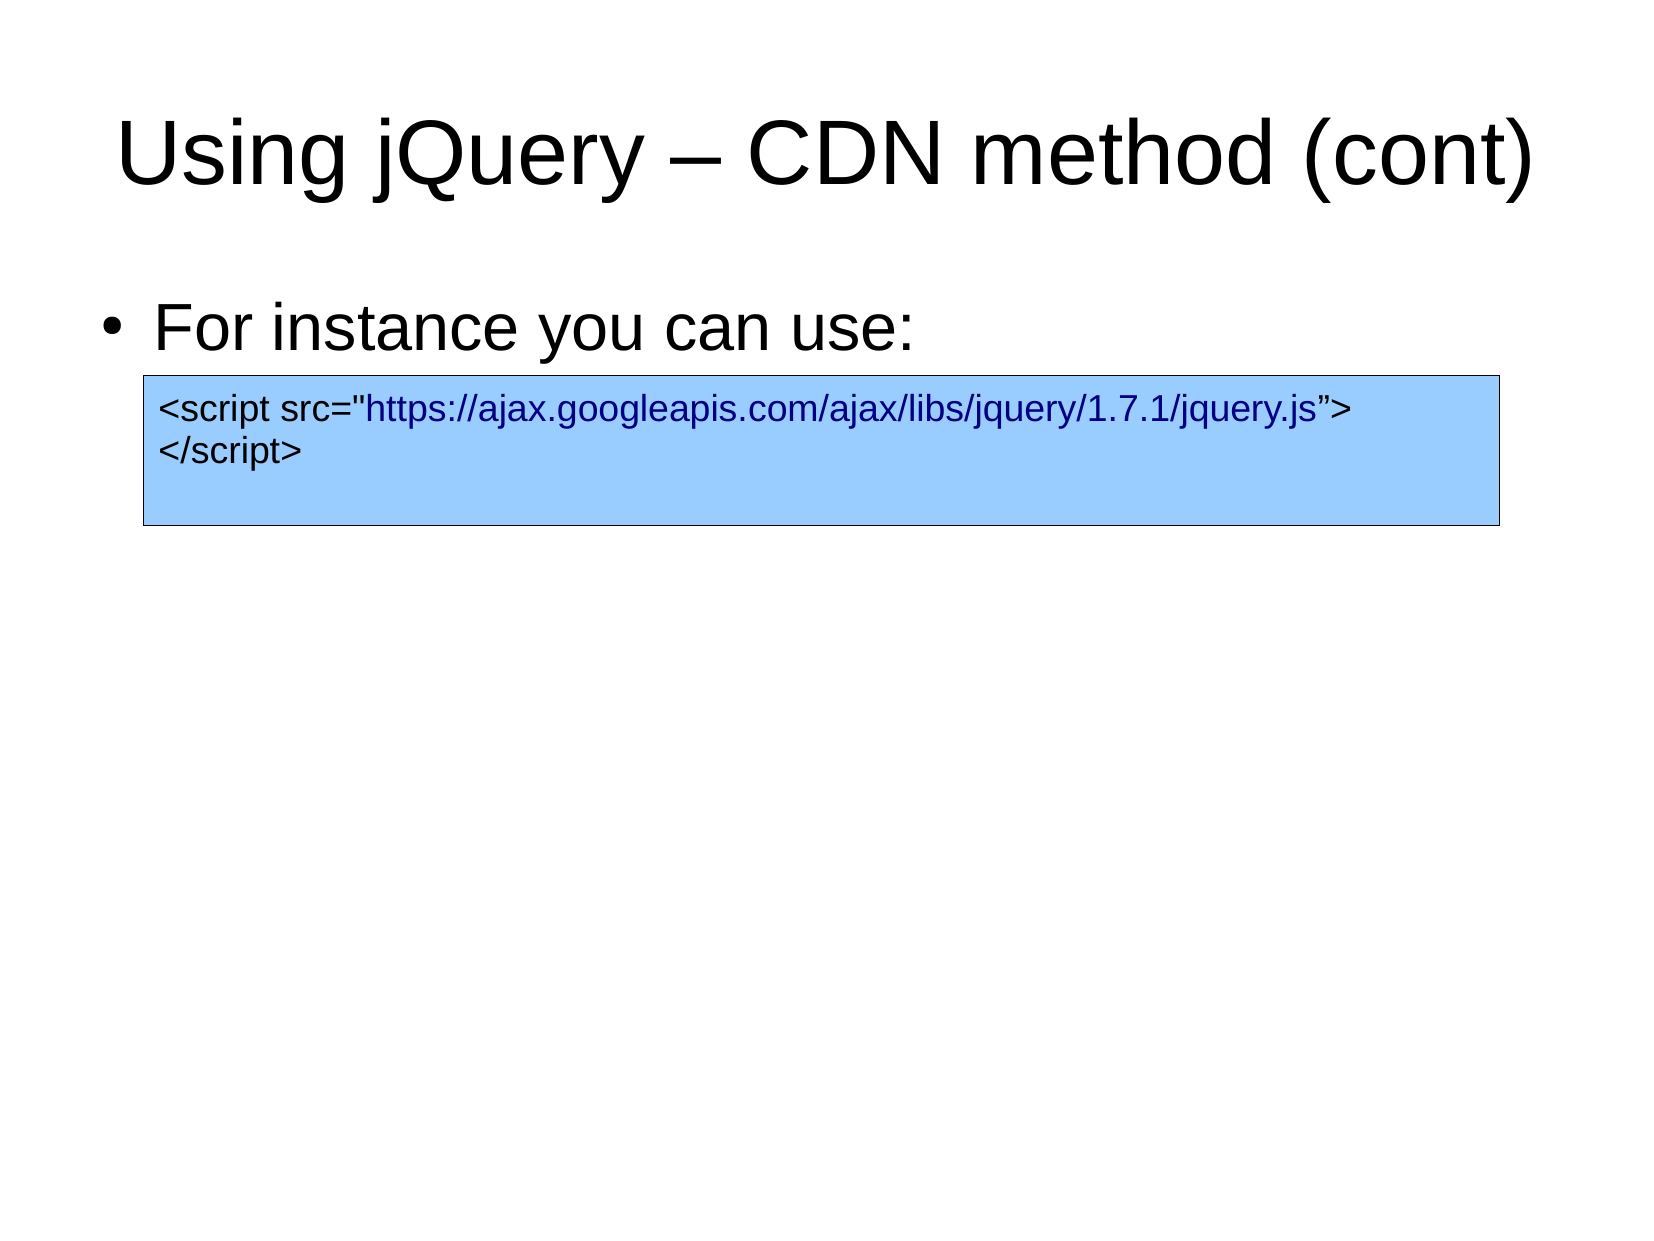

# Using jQuery – CDN method (cont)
For instance you can use:
<script src="https://ajax.googleapis.com/ajax/libs/jquery/1.7.1/jquery.js”>
</script>